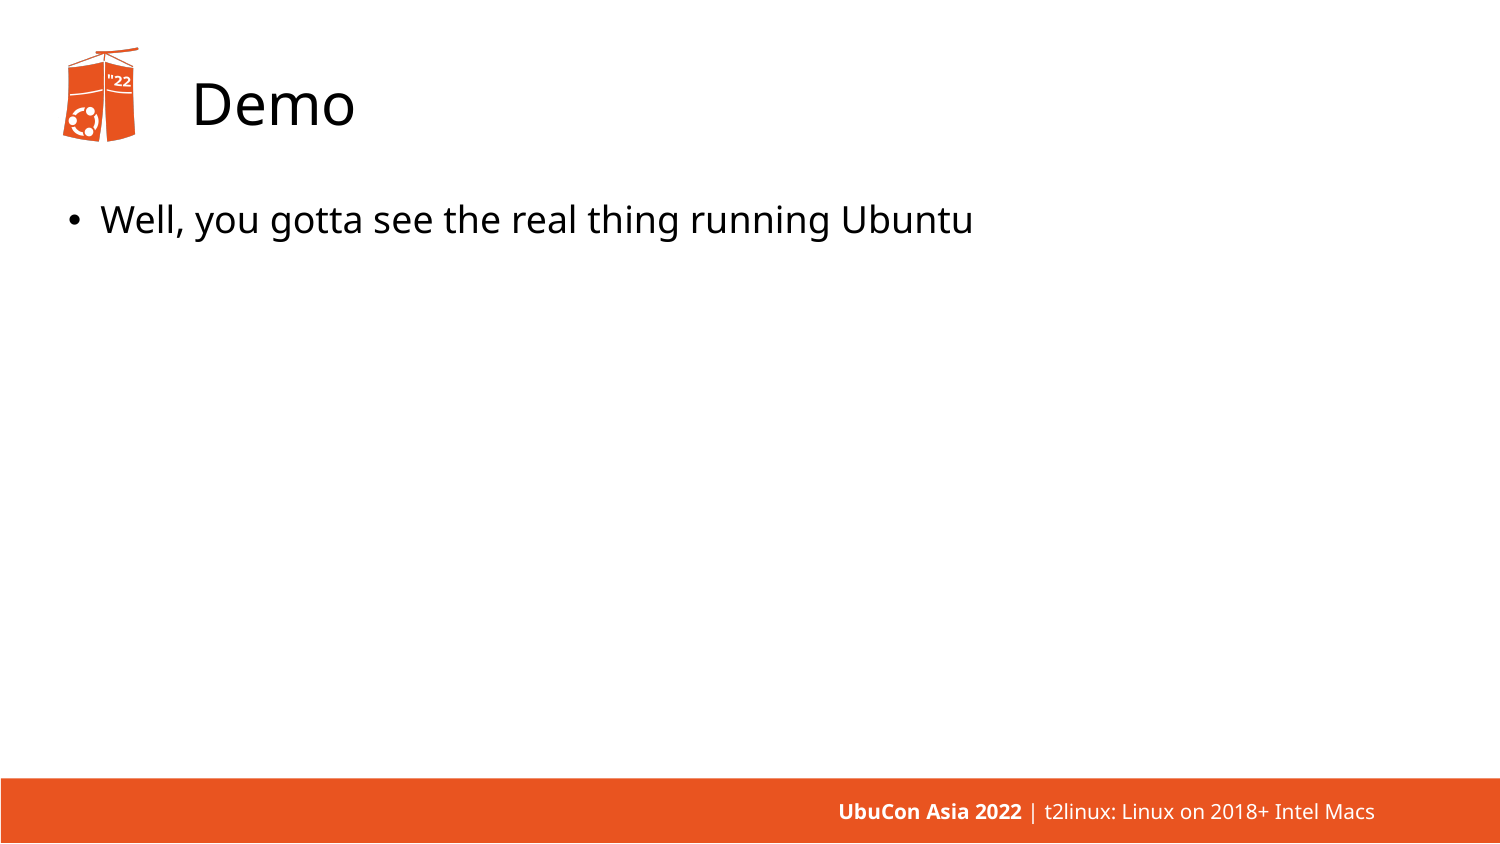

# Demo
Well, you gotta see the real thing running Ubuntu
UbuCon Asia 2022 | t2linux: Linux on 2018+ Intel Macs